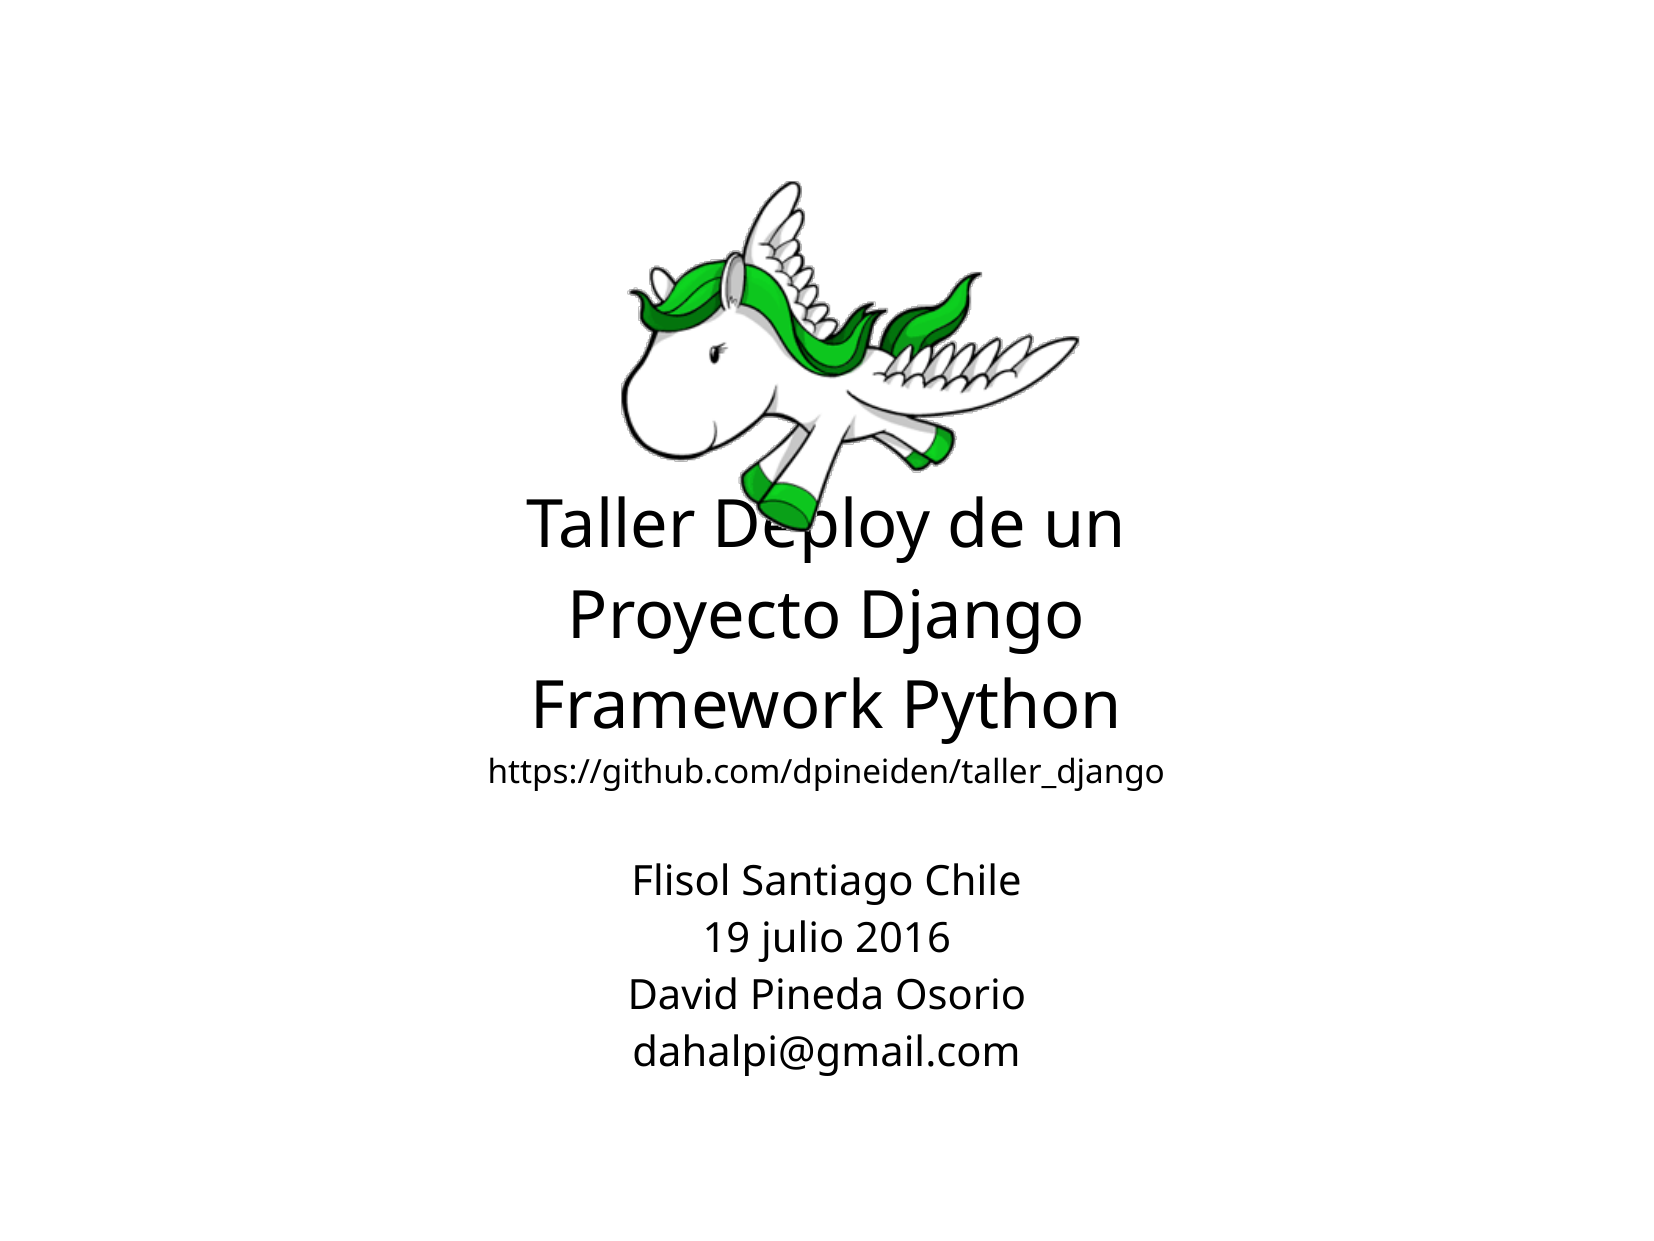

# Taller Deploy de un
Proyecto Django
Framework Python
https://github.com/dpineiden/taller_django
Flisol Santiago Chile
19 julio 2016
David Pineda Osorio
dahalpi@gmail.com